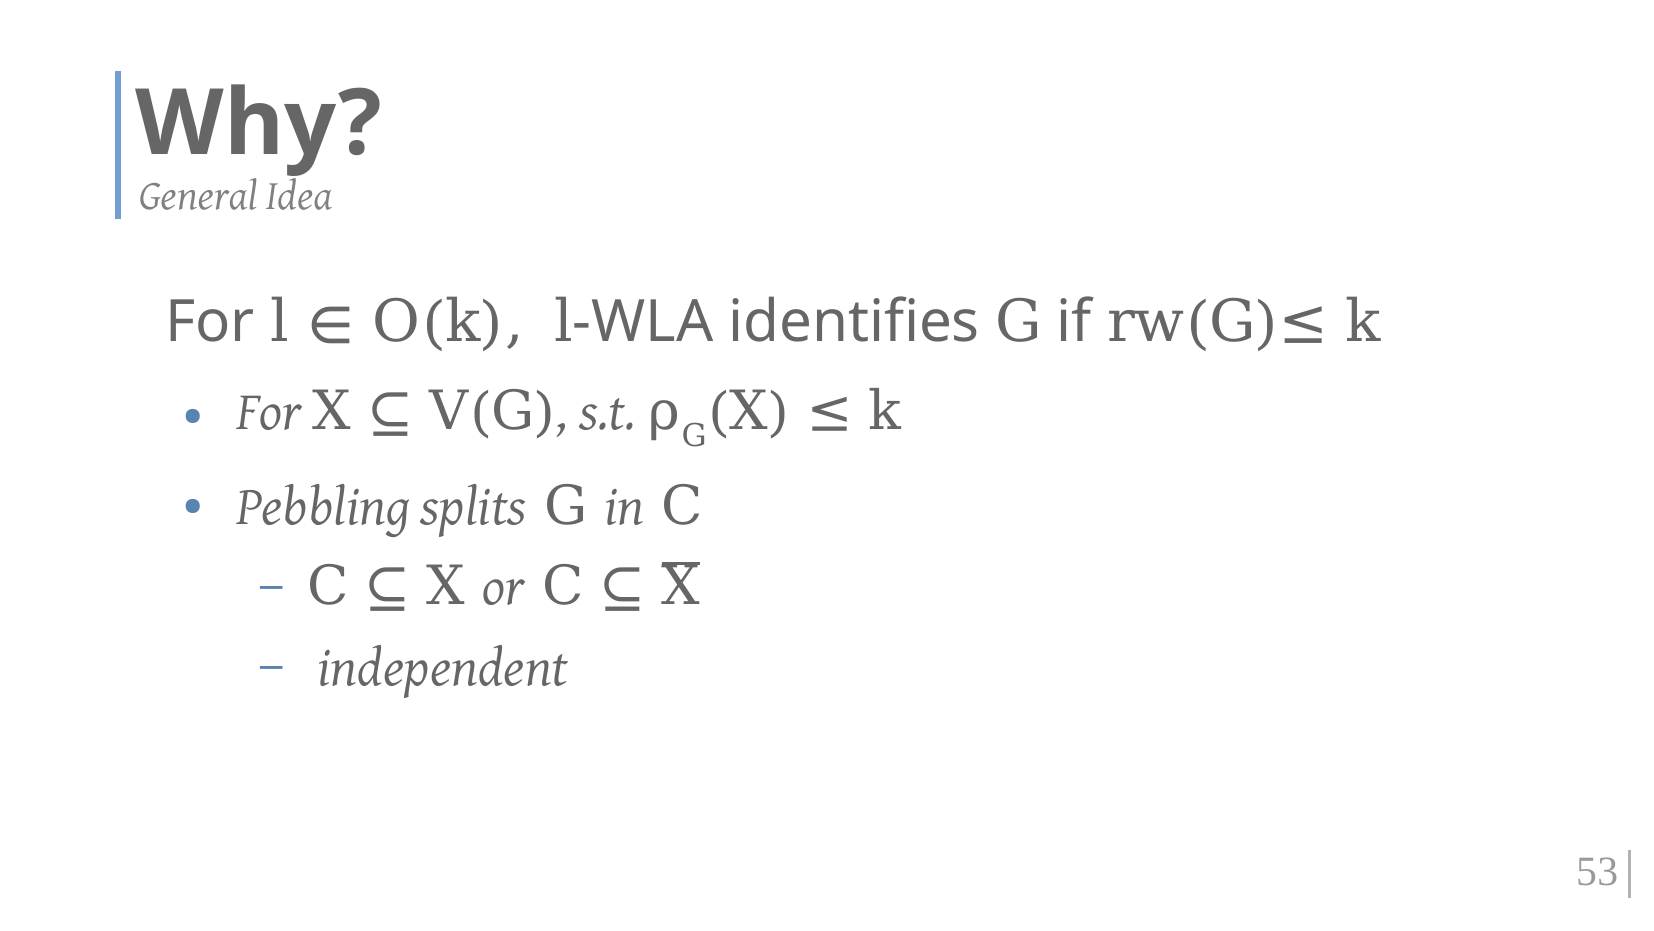

# Why?
General Idea
For l ∈ O(k), l-WLA identifies G if rw(G)≤ k
For X ⊆ V(G), s.t. ρG(X) ≤ k
Pebbling splits G in C
C ⊆ X or C ⊆ X
 independent
53